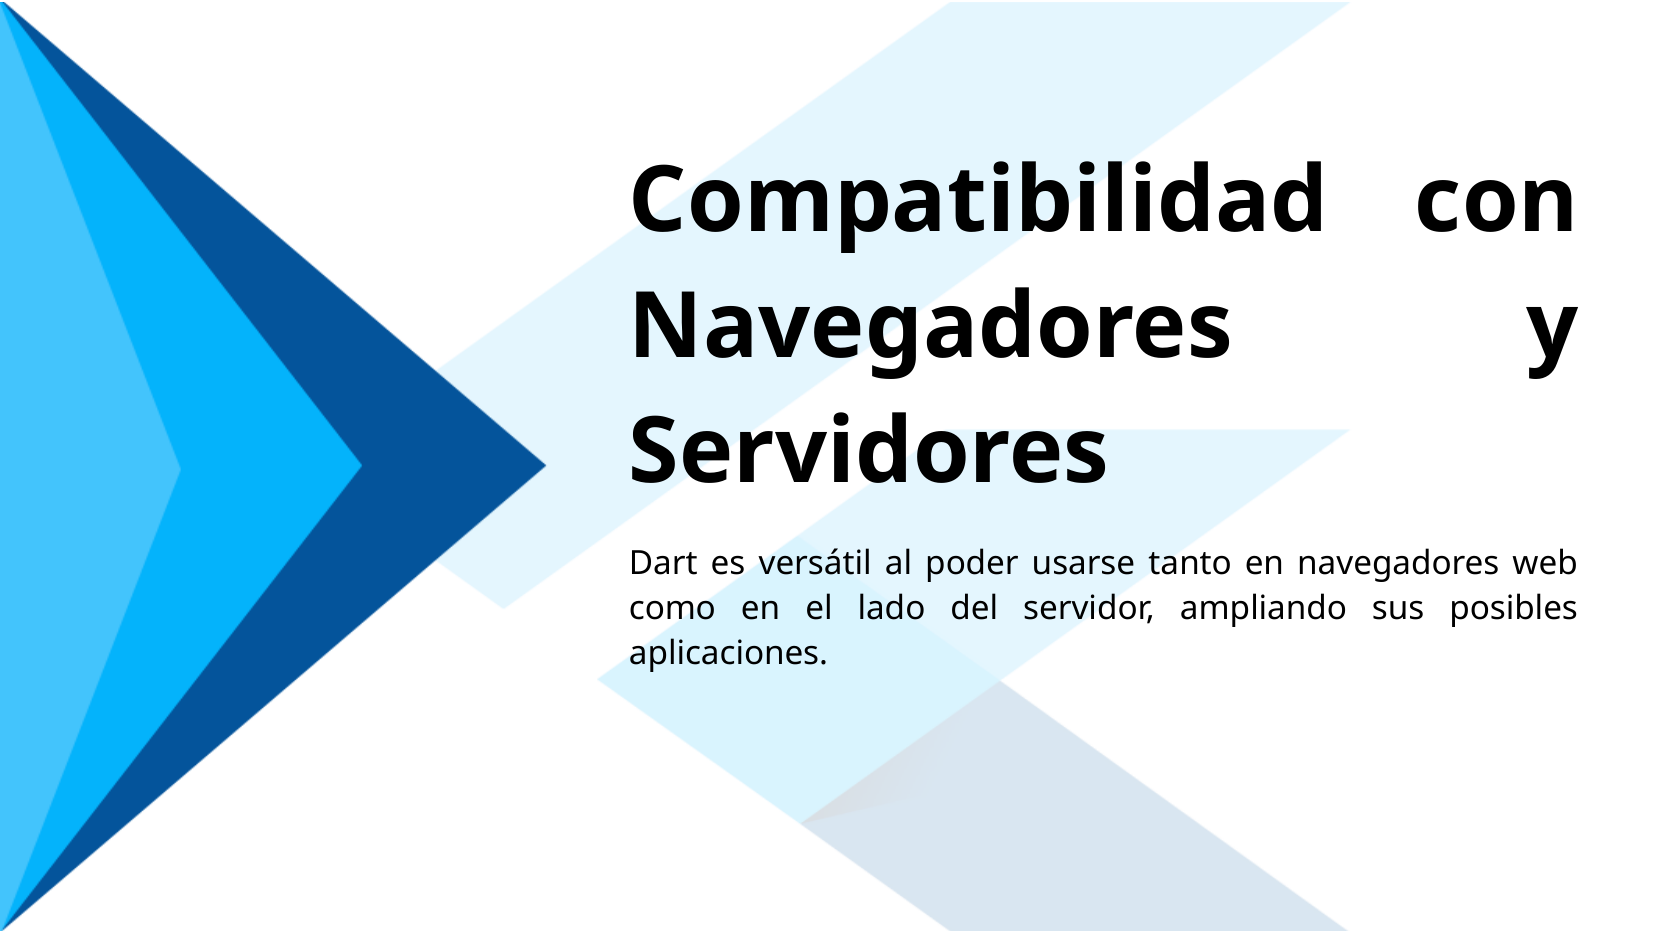

Compatibilidad con Navegadores y Servidores
Dart es versátil al poder usarse tanto en navegadores web como en el lado del servidor, ampliando sus posibles aplicaciones.